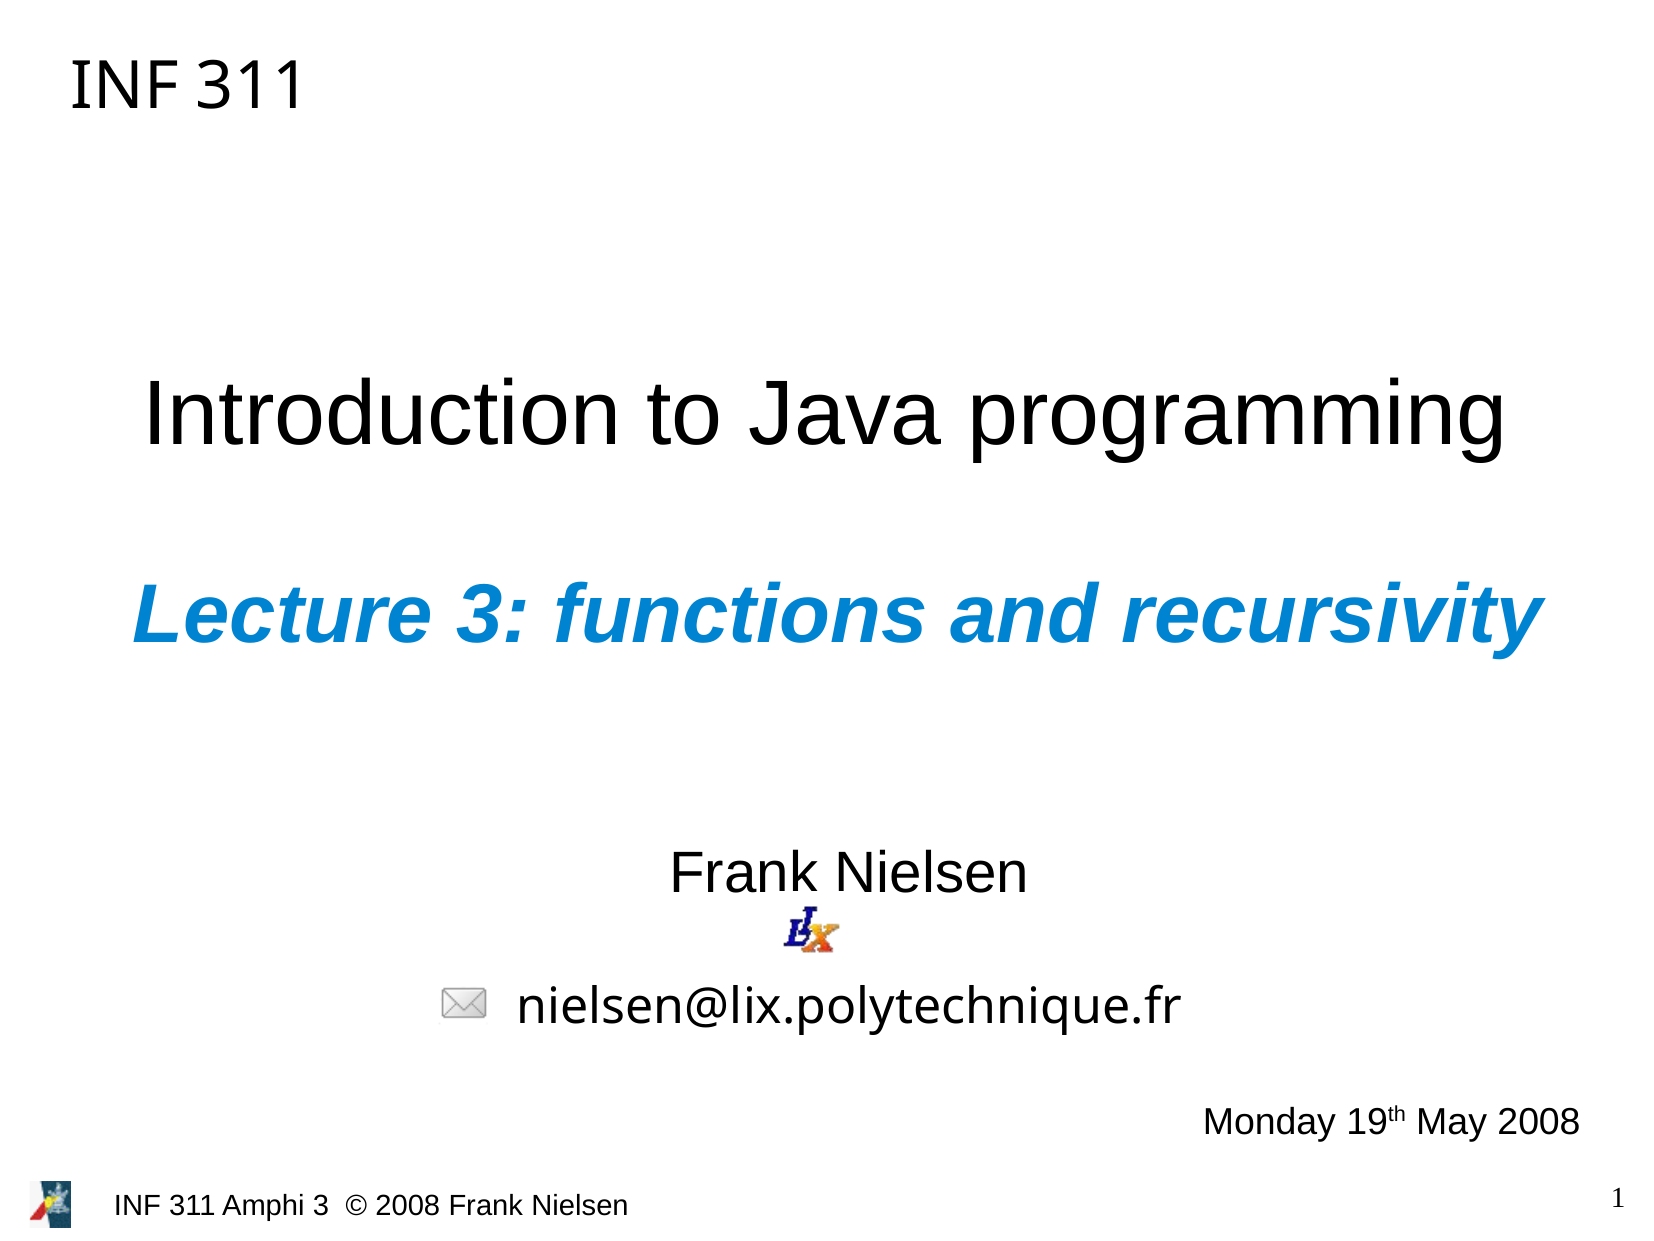

INF 311
Introduction to Java programming
Lecture 3: functions and recursivity
Frank Nielsen
nielsen@lix.polytechnique.fr
Monday 19th May 2008